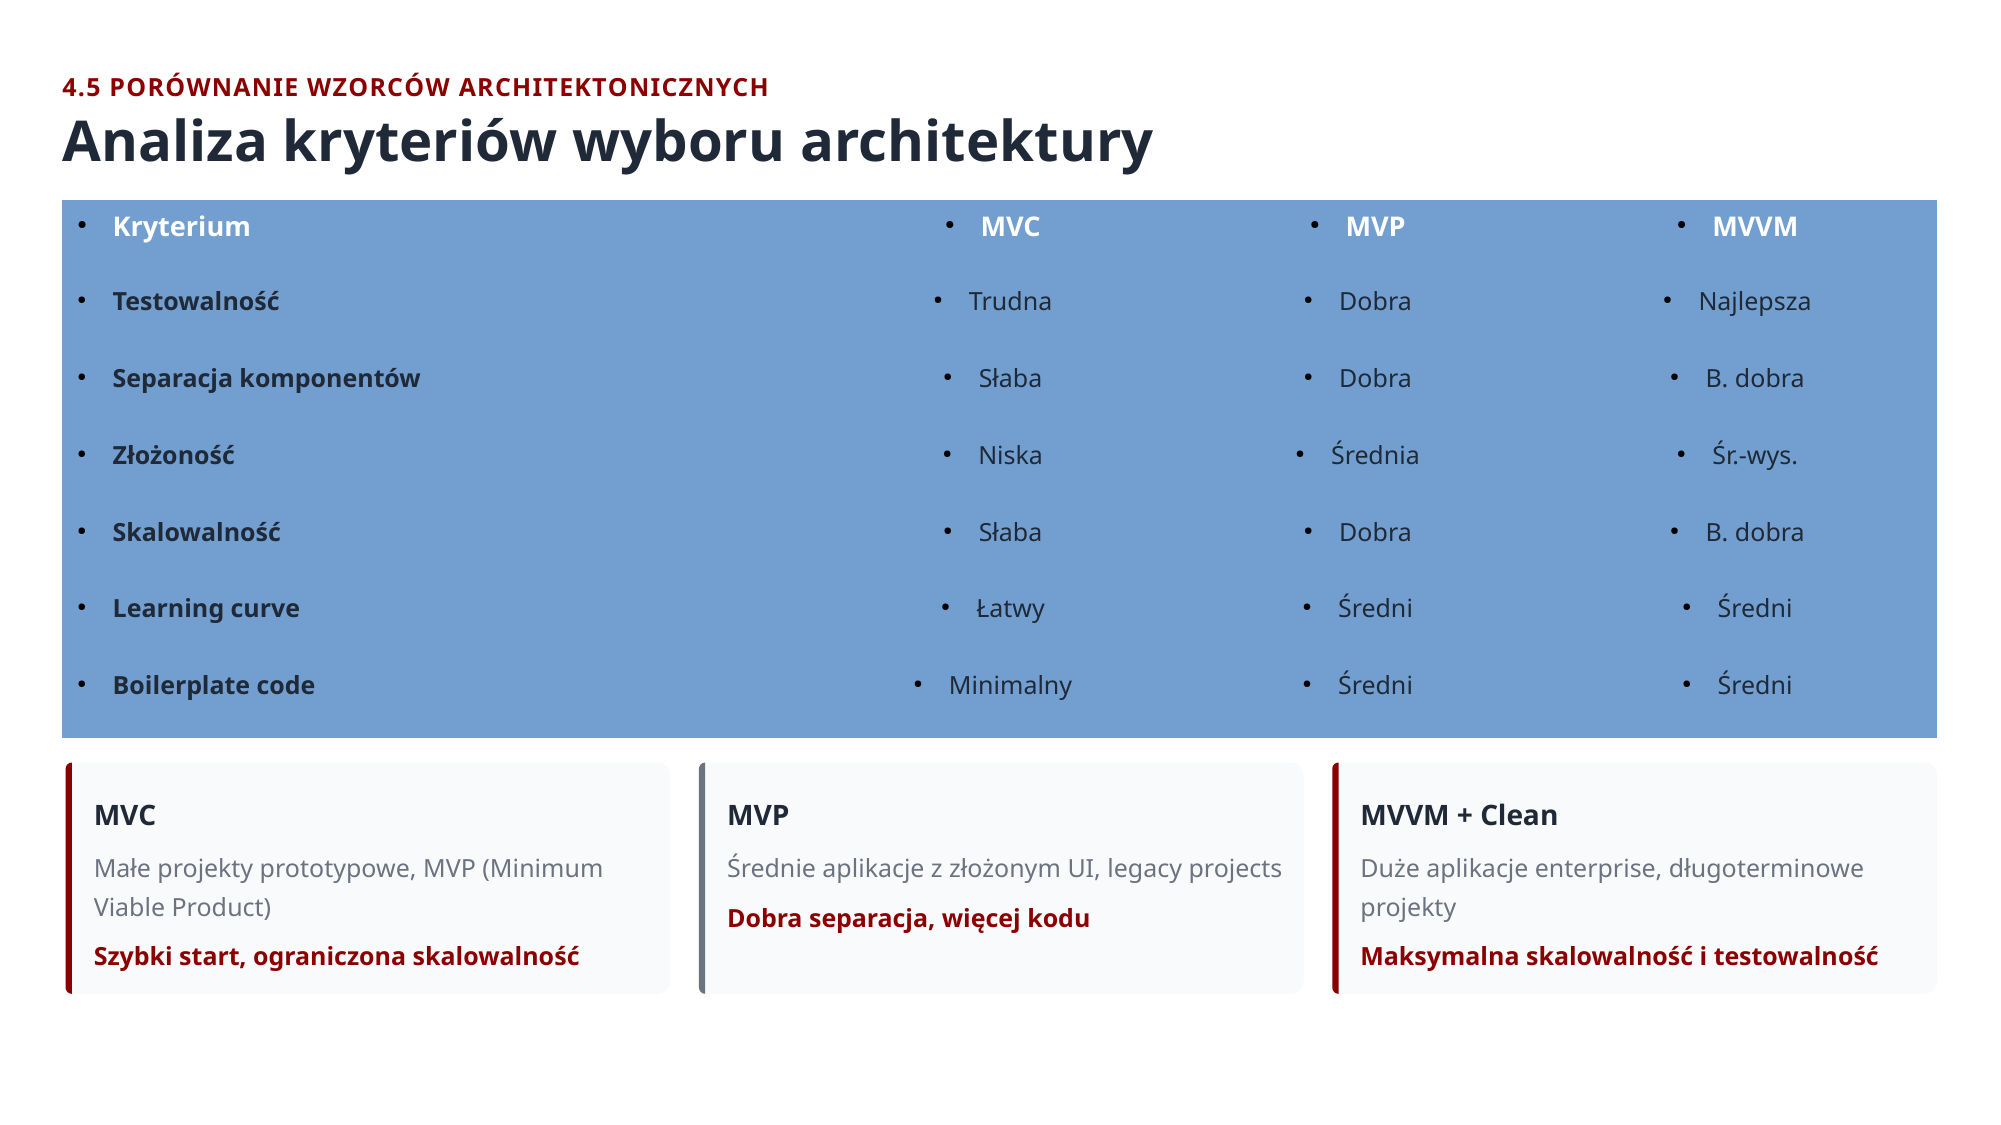

4.5 PORÓWNANIE WZORCÓW ARCHITEKTONICZNYCH
Analiza kryteriów wyboru architektury
| Kryterium | MVC | MVP | MVVM |
| --- | --- | --- | --- |
| Testowalność | Trudna | Dobra | Najlepsza |
| Separacja komponentów | Słaba | Dobra | B. dobra |
| Złożoność | Niska | Średnia | Śr.-wys. |
| Skalowalność | Słaba | Dobra | B. dobra |
| Learning curve | Łatwy | Średni | Średni |
| Boilerplate code | Minimalny | Średni | Średni |
MVC
MVP
MVVM + Clean
Małe projekty prototypowe, MVP (Minimum Viable Product)
Średnie aplikacje z złożonym UI, legacy projects
Duże aplikacje enterprise, długoterminowe projekty
Dobra separacja, więcej kodu
Szybki start, ograniczona skalowalność
Maksymalna skalowalność i testowalność